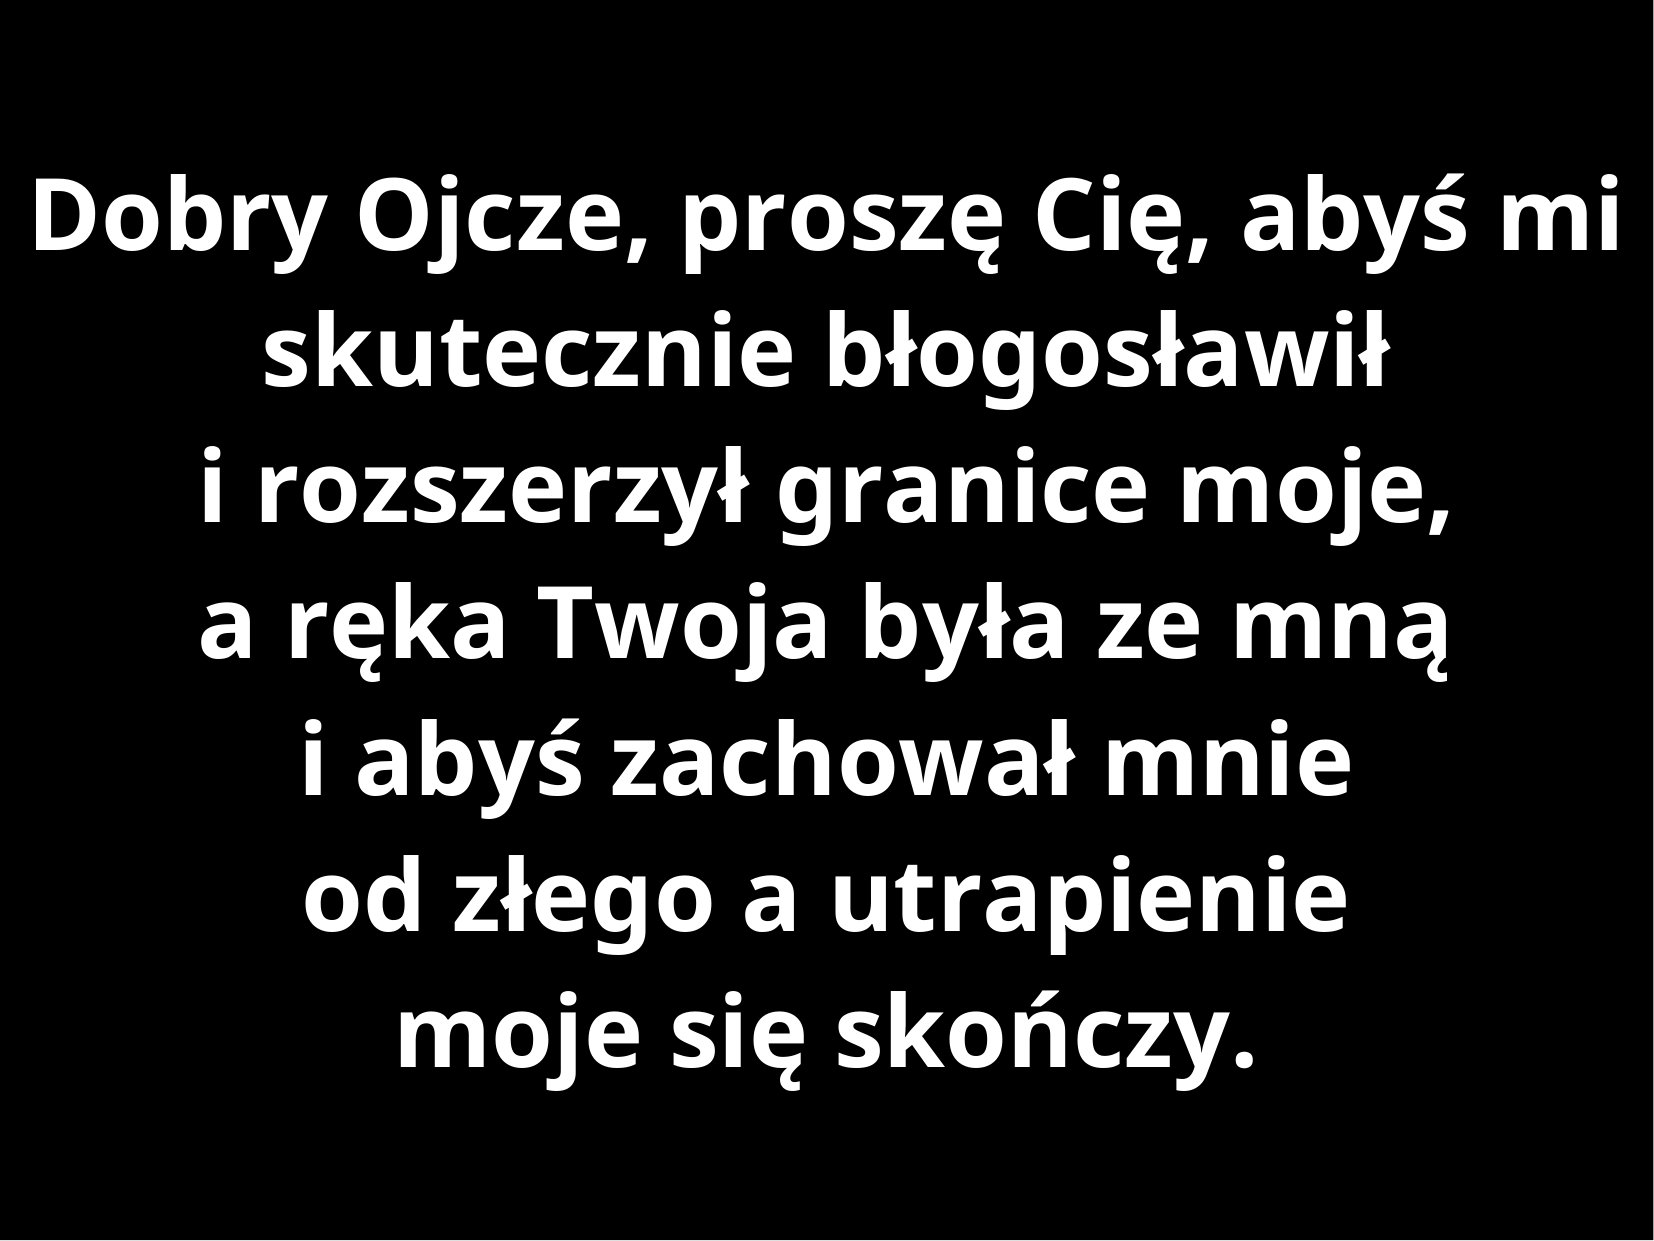

# Dobry Ojcze, proszę Cię, abyś mi skutecznie błogosławił i rozszerzył granice moje, a ręka Twoja była ze mną i abyś zachował mnie od złego a utrapienie moje się skończy.